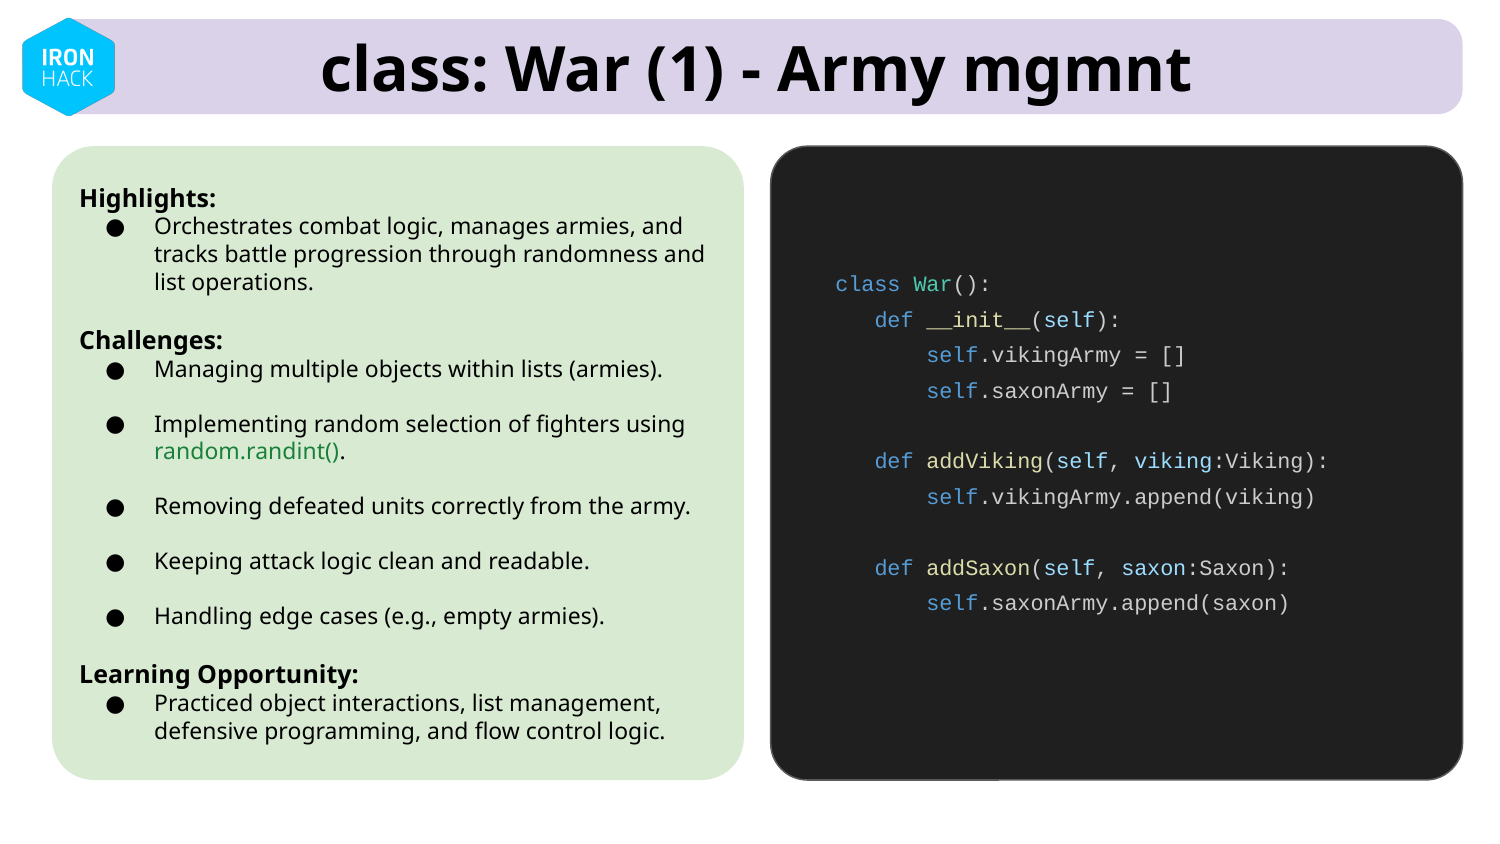

class: War (1) - Army mgmnt
Highlights:
Orchestrates combat logic, manages armies, and tracks battle progression through randomness and list operations.
Challenges:
Managing multiple objects within lists (armies).
Implementing random selection of fighters using random.randint().
Removing defeated units correctly from the army.
Keeping attack logic clean and readable.
Handling edge cases (e.g., empty armies).
Learning Opportunity:
Practiced object interactions, list management, defensive programming, and flow control logic.
 class War():
 def __init__(self):
 self.vikingArmy = []
 self.saxonArmy = []
 def addViking(self, viking:Viking):
 self.vikingArmy.append(viking)
 def addSaxon(self, saxon:Saxon):
 self.saxonArmy.append(saxon)